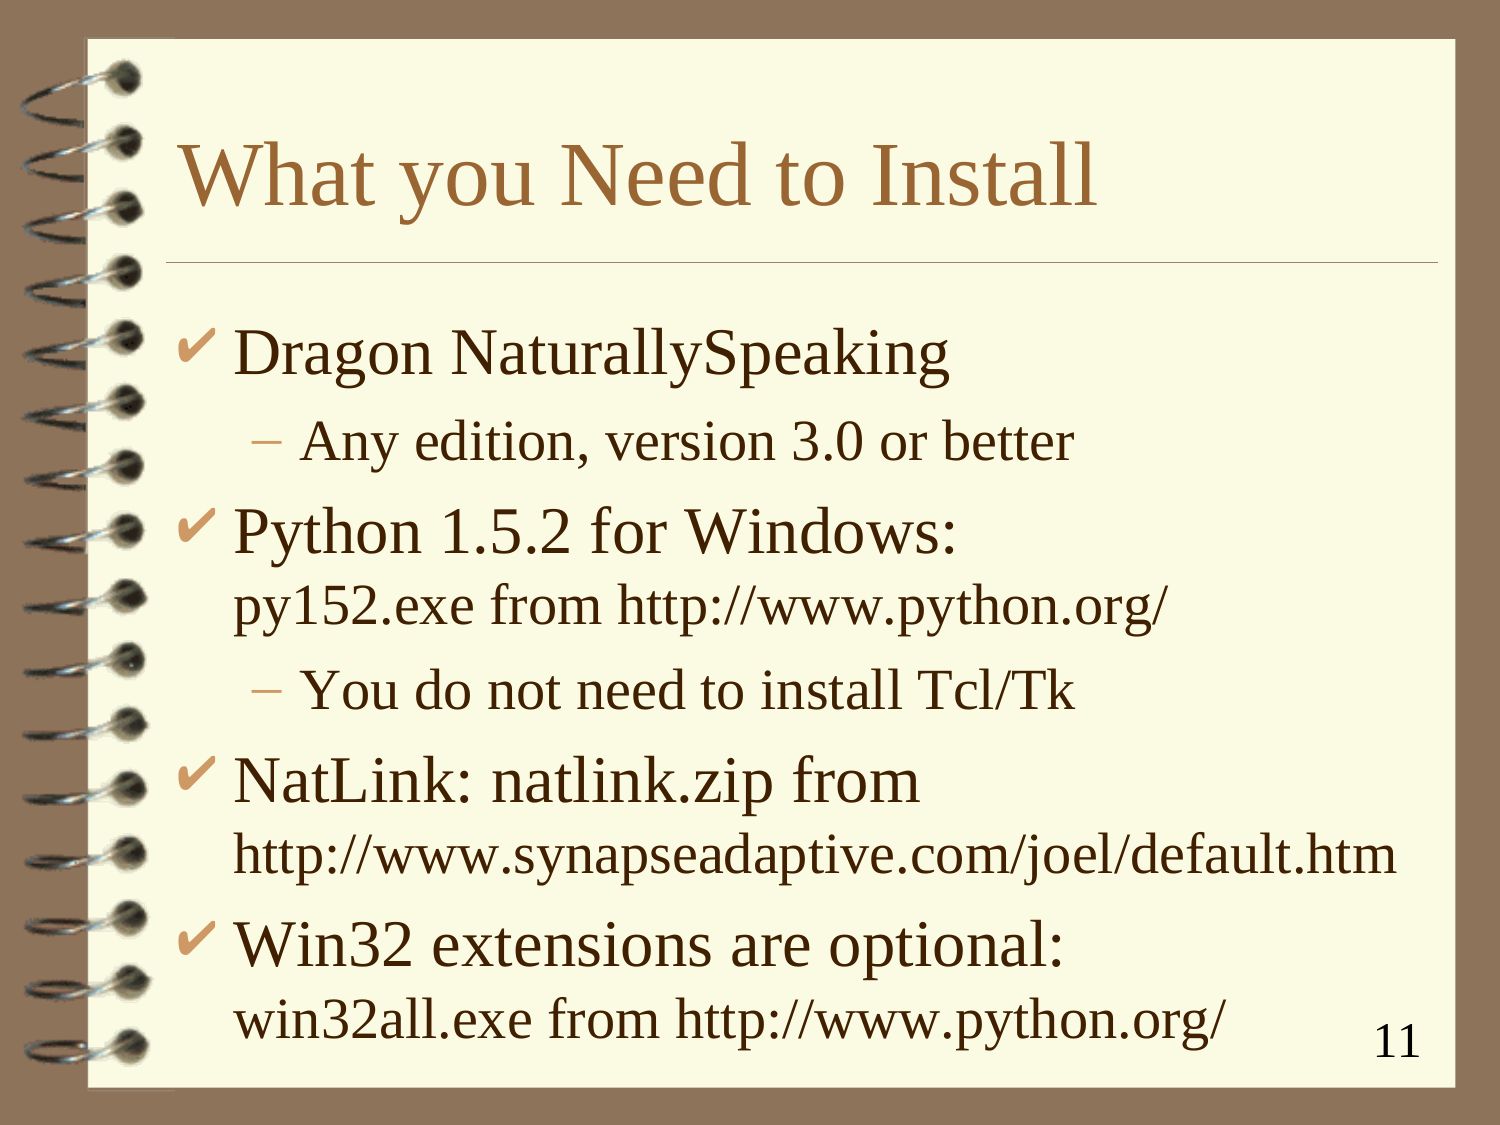

# What you Need to Install
Dragon NaturallySpeaking
Any edition, version 3.0 or better
Python 1.5.2 for Windows:
py152.exe from http://www.python.org/
You do not need to install Tcl/Tk
NatLink: natlink.zip from
http://www.synapseadaptive.com/joel/default.htm
Win32 extensions are optional:
win32all.exe from http://www.python.org/
11